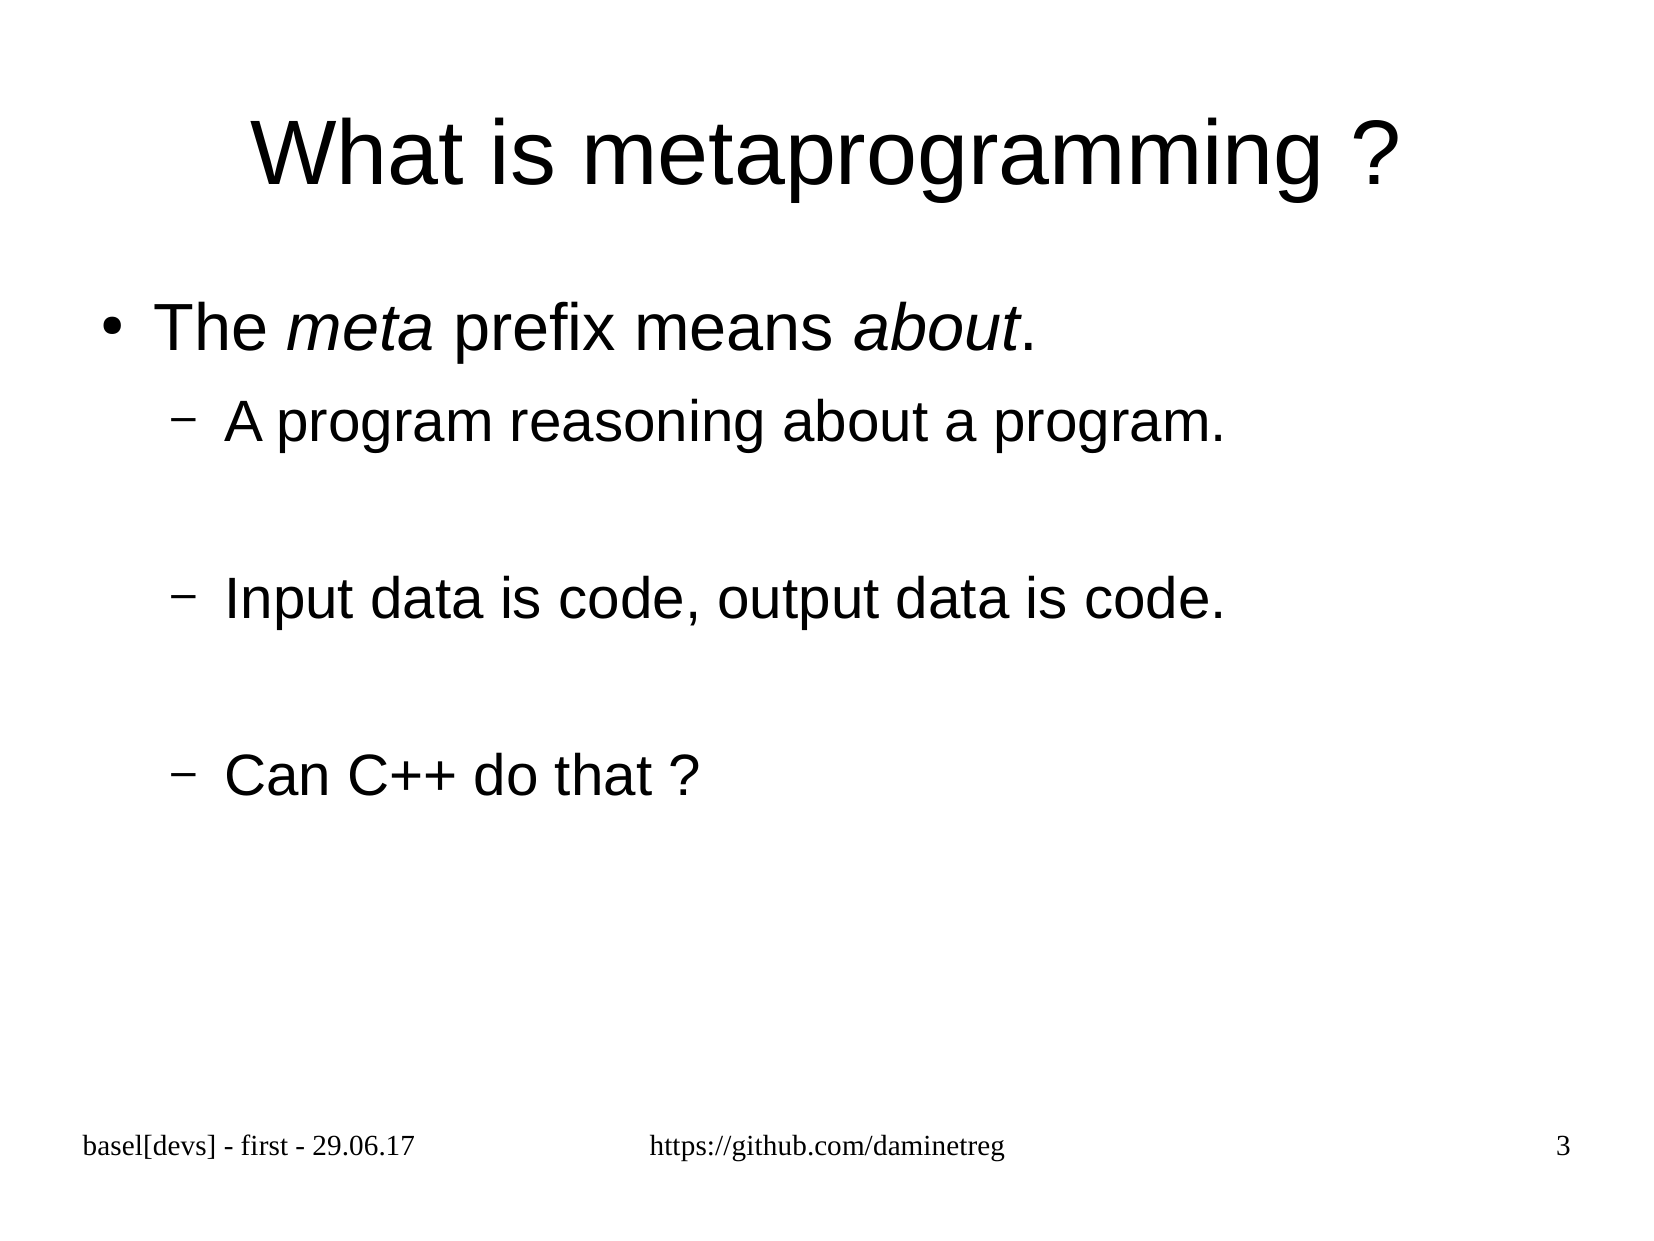

# What is metaprogramming ?
The meta prefix means about.
A program reasoning about a program.
Input data is code, output data is code.
Can C++ do that ?
basel[devs] - first - 29.06.17
https://github.com/daminetreg
3